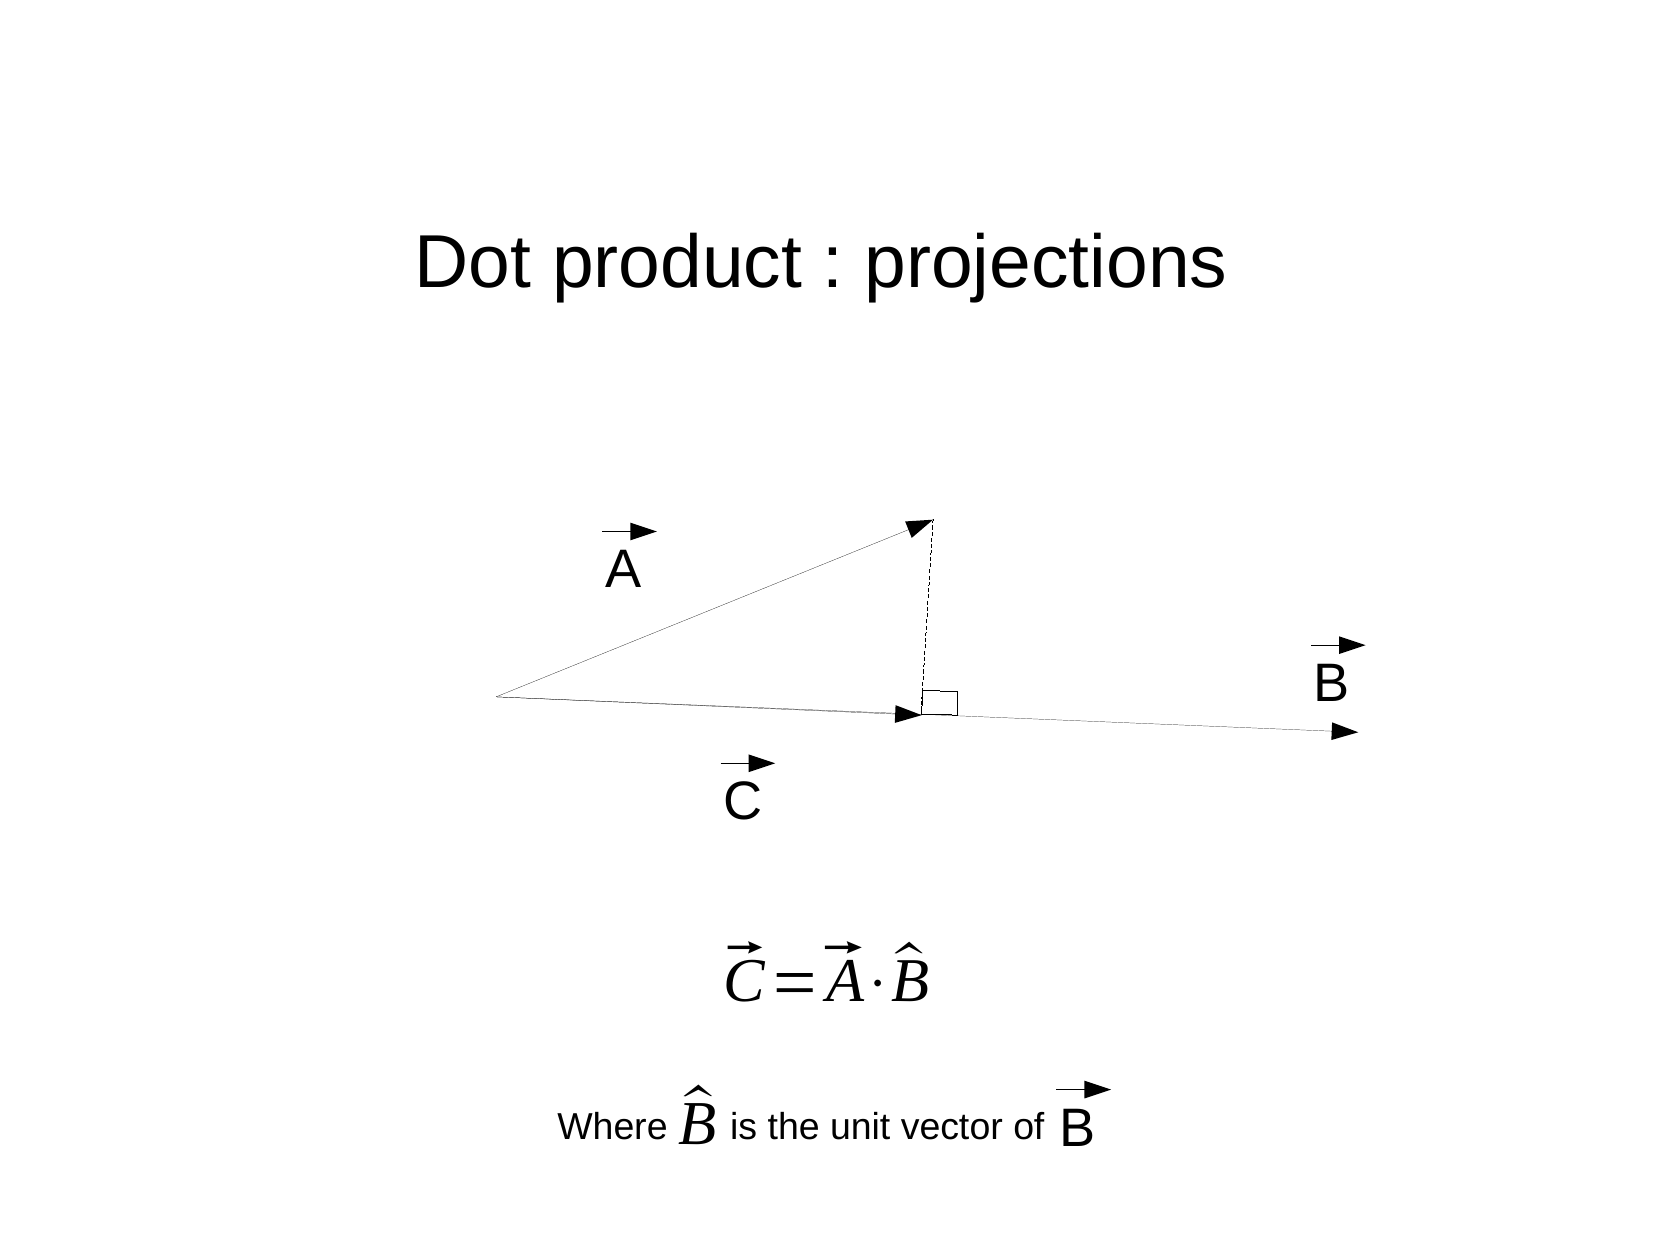

#
Dot product : projections
A
B
C
B
Where is the unit vector of